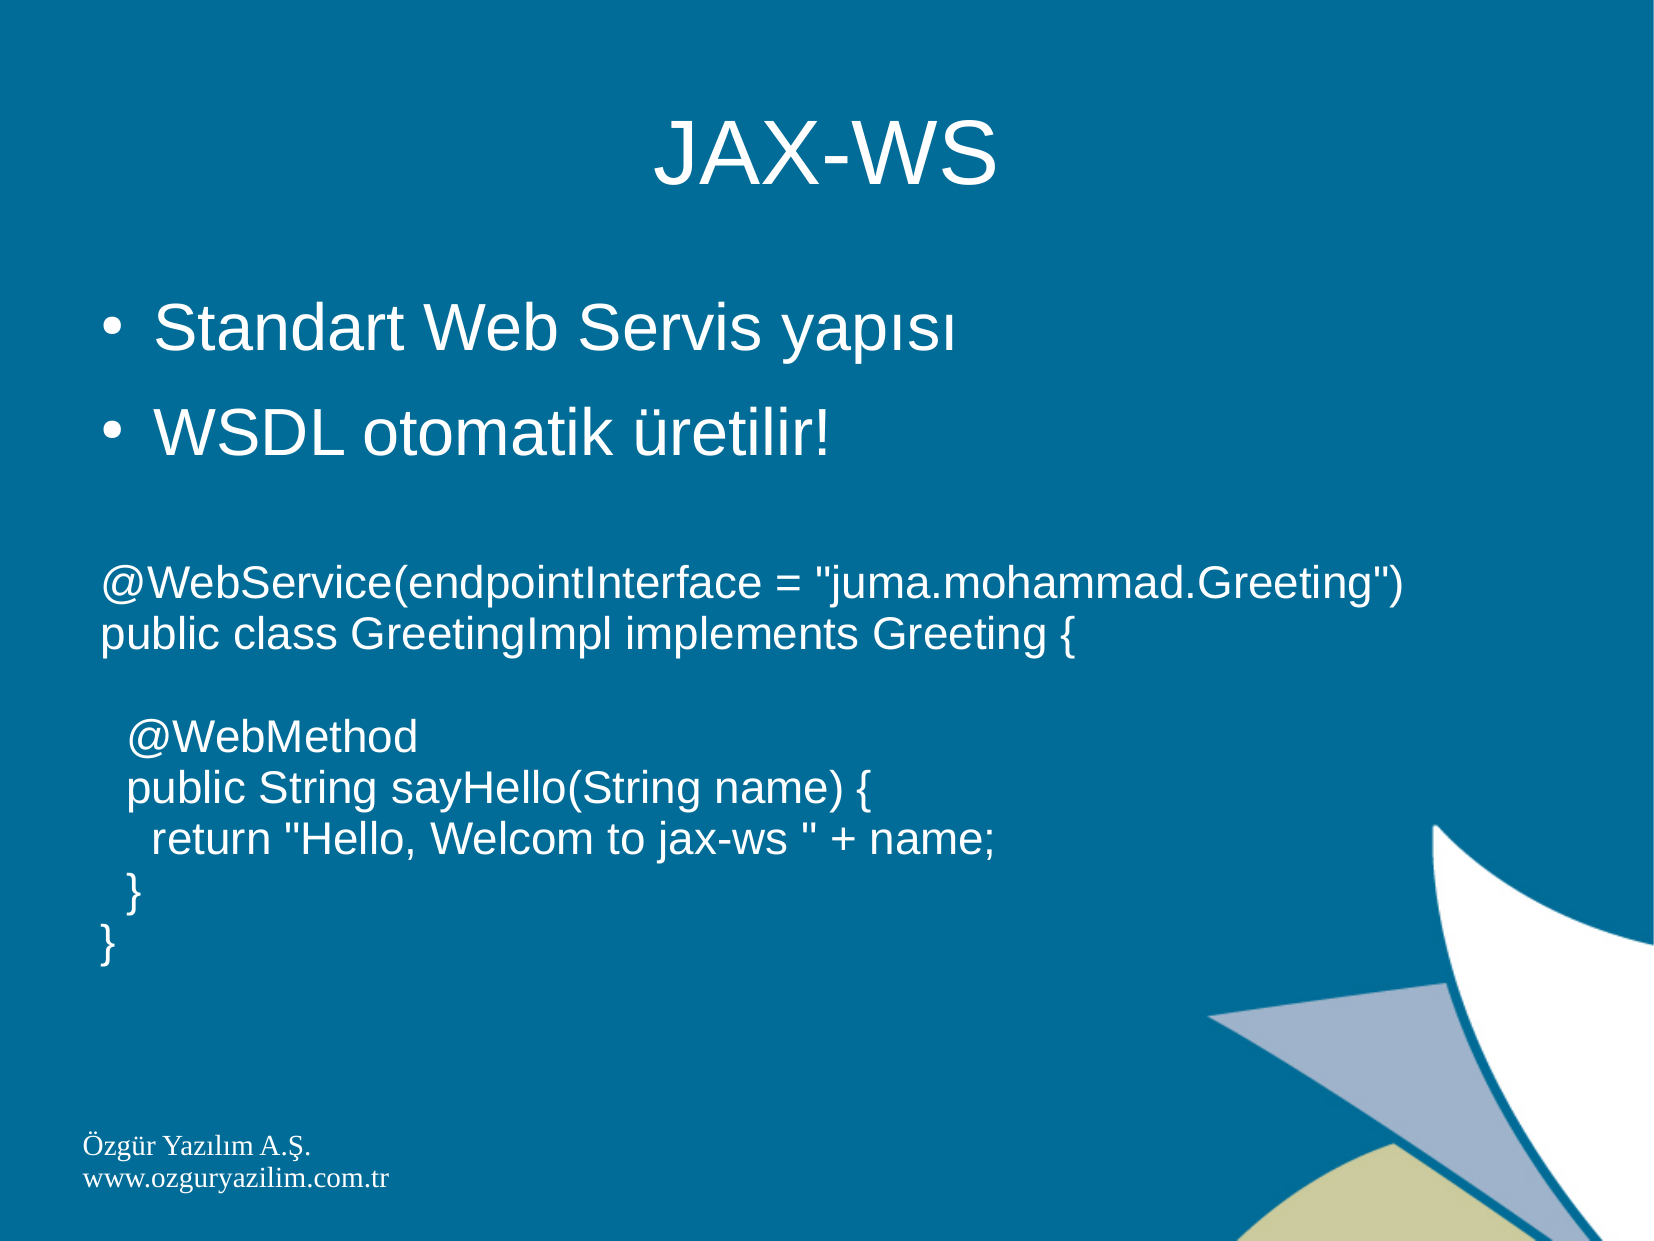

# JAX-WS
Standart Web Servis yapısı
WSDL otomatik üretilir!
@WebService(endpointInterface = "juma.mohammad.Greeting")
public class GreetingImpl implements Greeting {
 @WebMethod
 public String sayHello(String name) {
 return "Hello, Welcom to jax-ws " + name;
 }
}